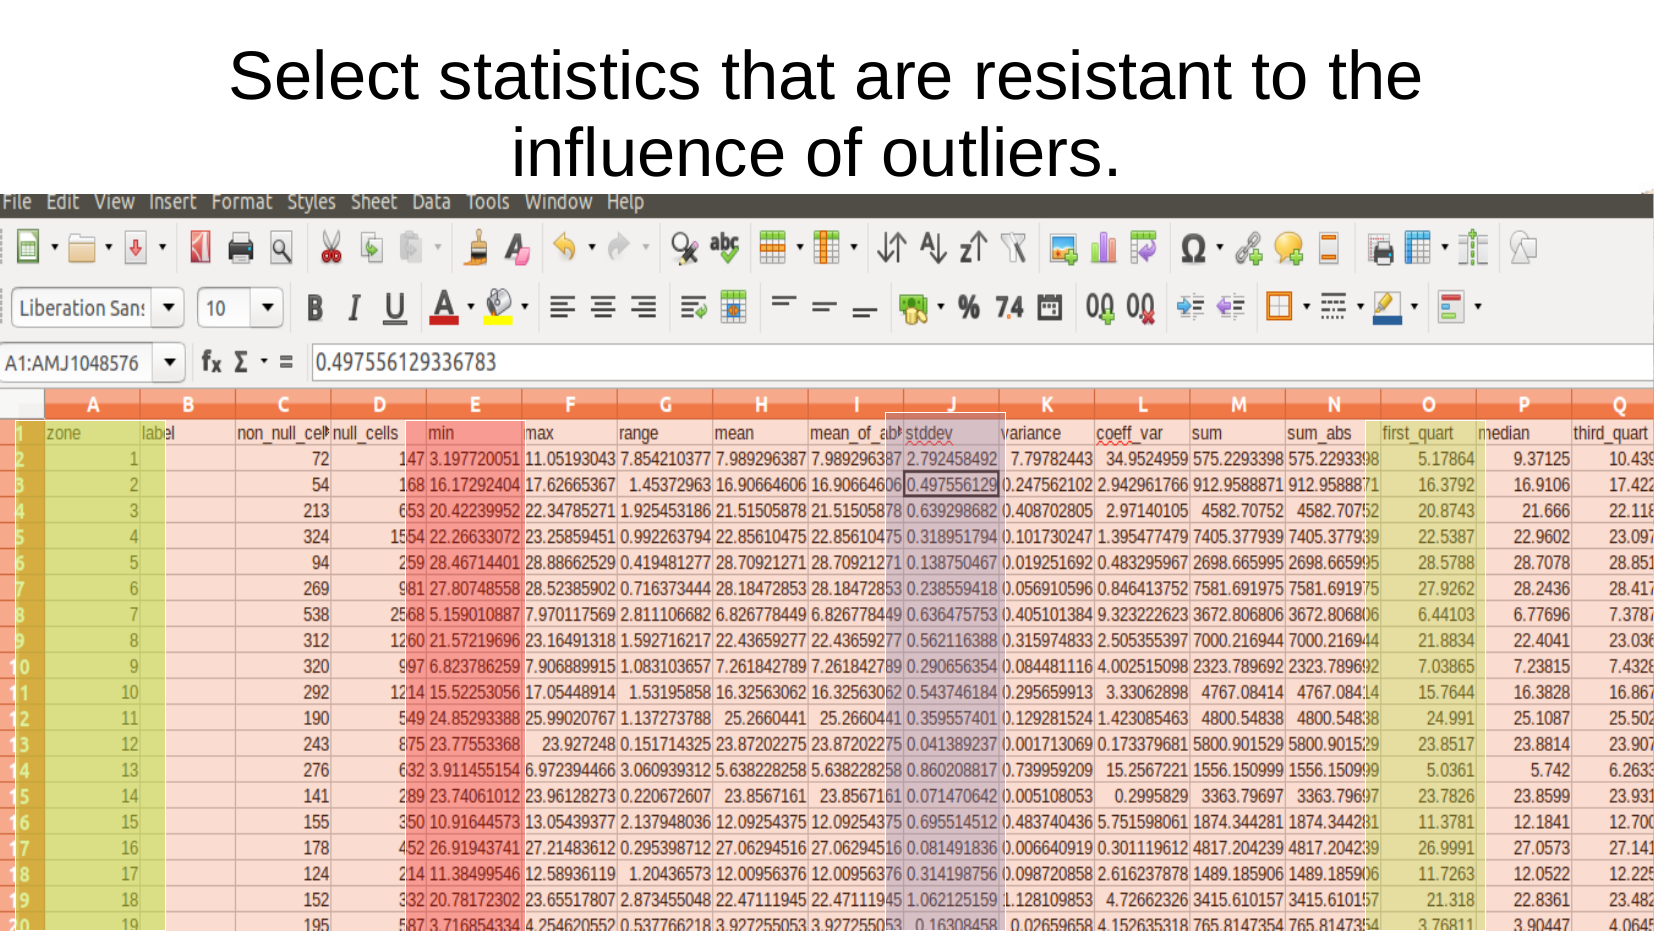

# Select statistics that are resistant to the influence of outliers.